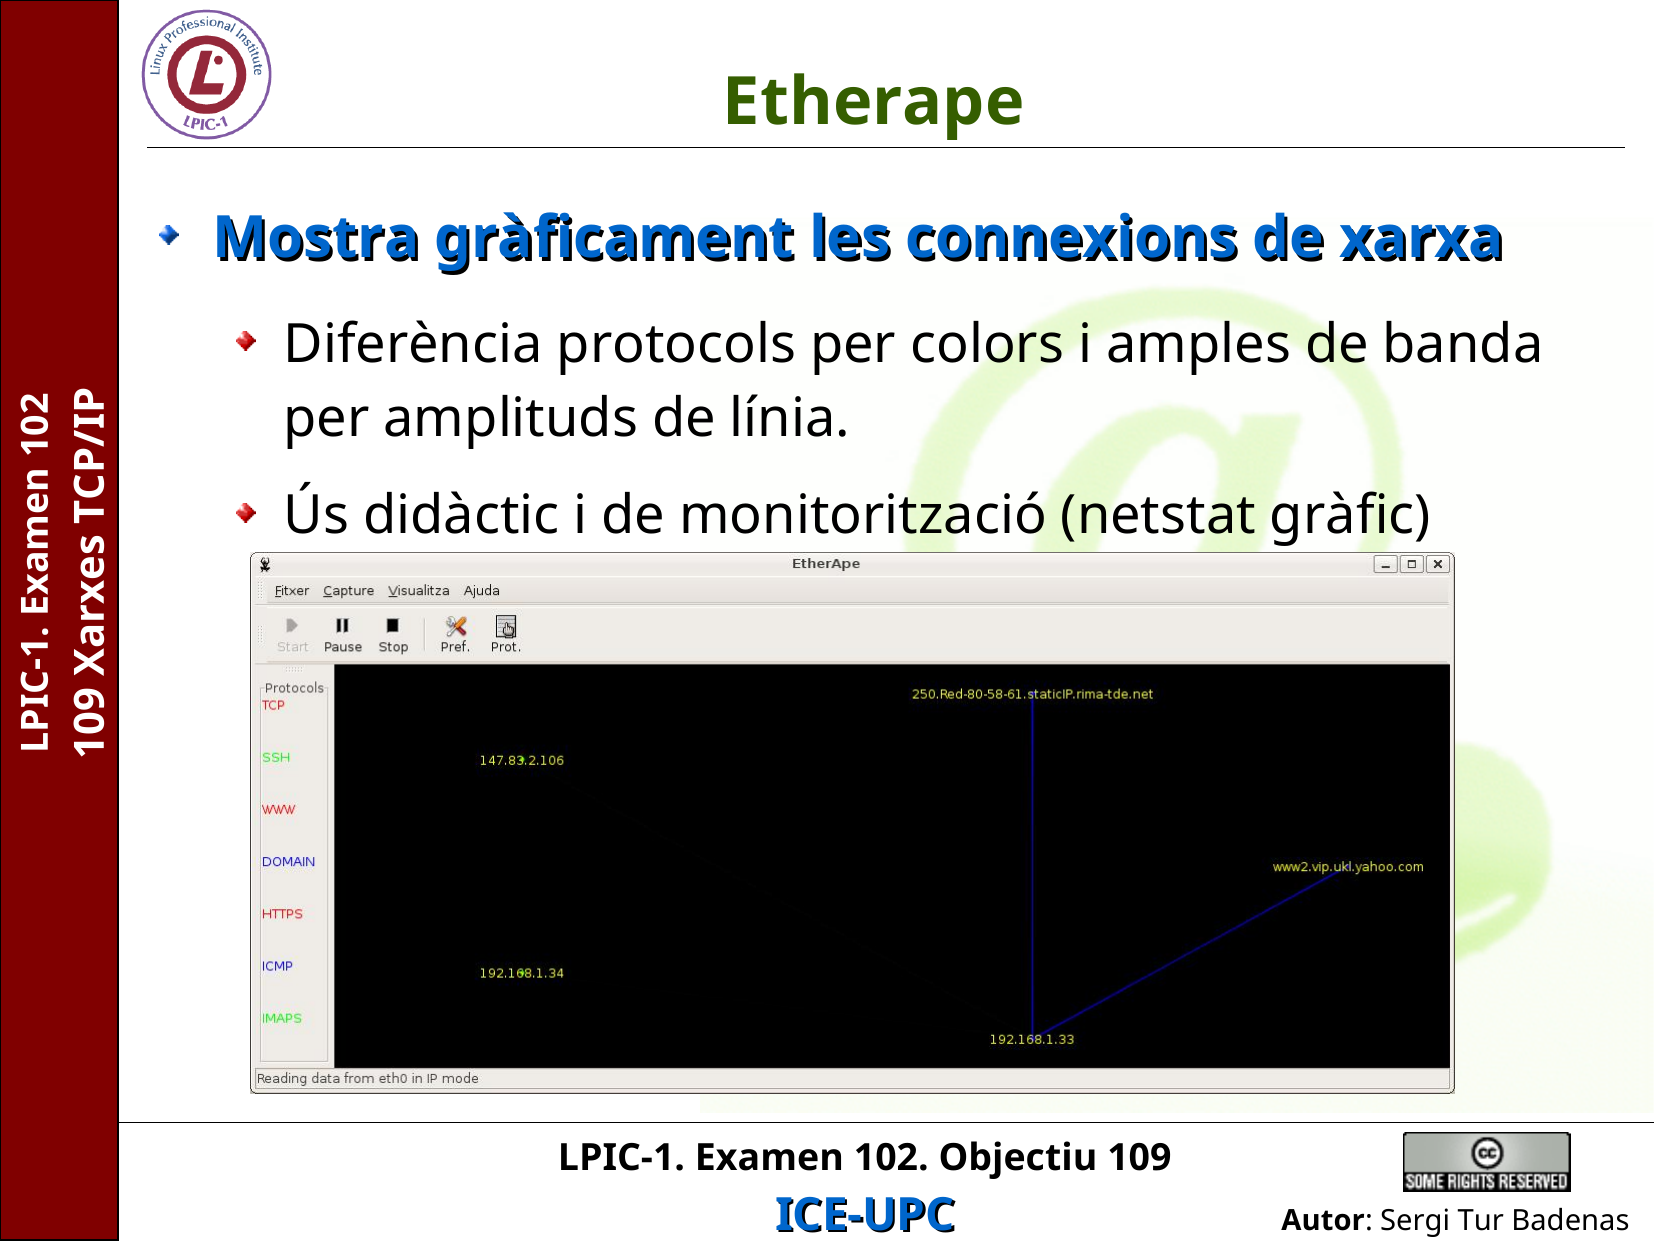

# Etherape
Mostra gràficament les connexions de xarxa
Diferència protocols per colors i amples de banda per amplituds de línia.
Ús didàctic i de monitorització (netstat gràfic)